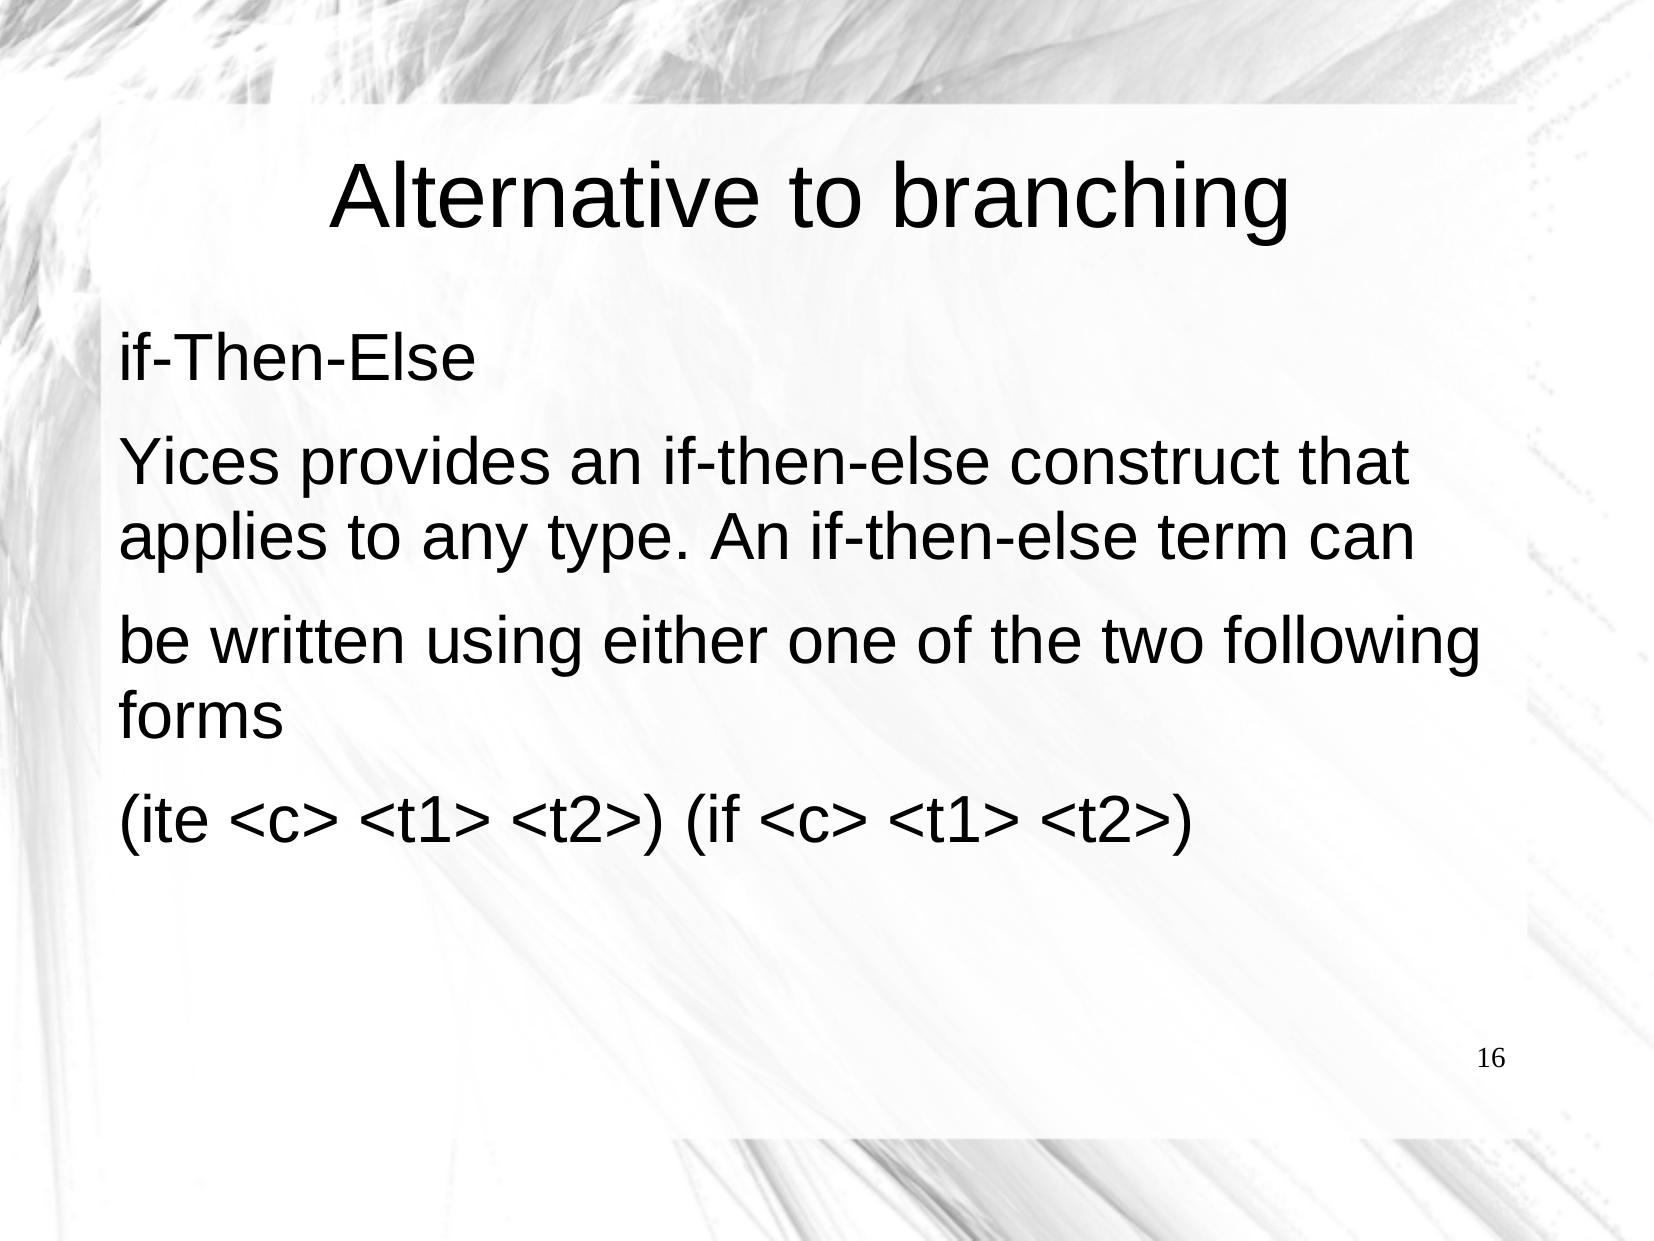

# Alternative to branching
if-Then-Else
Yices provides an if-then-else construct that applies to any type. An if-then-else term can
be written using either one of the two following forms
(ite <c> <t1> <t2>) (if <c> <t1> <t2>)
16